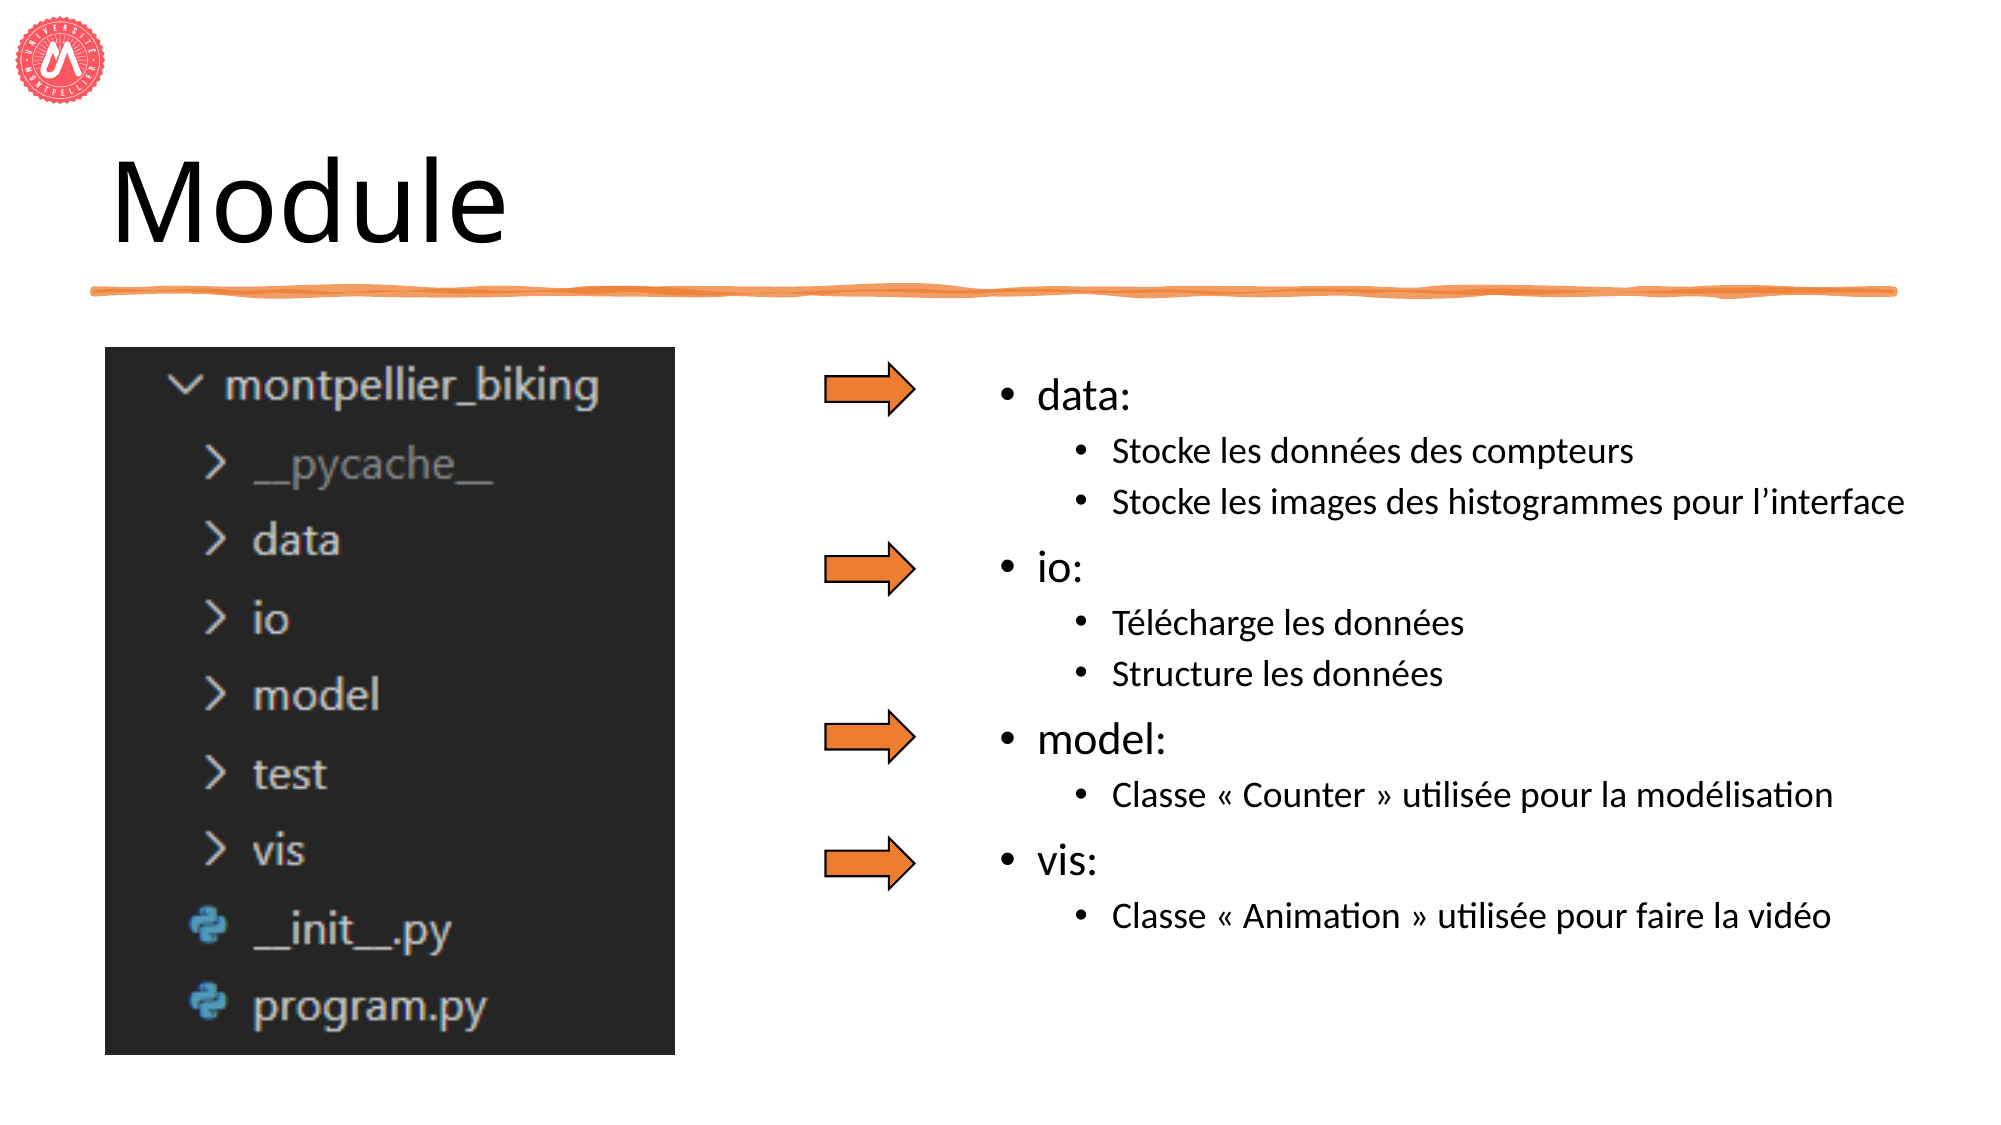

# Module
data:
Stocke les données des compteurs
Stocke les images des histogrammes pour l’interface
io:
Télécharge les données
Structure les données
model:
Classe « Counter » utilisée pour la modélisation
vis:
Classe « Animation » utilisée pour faire la vidéo